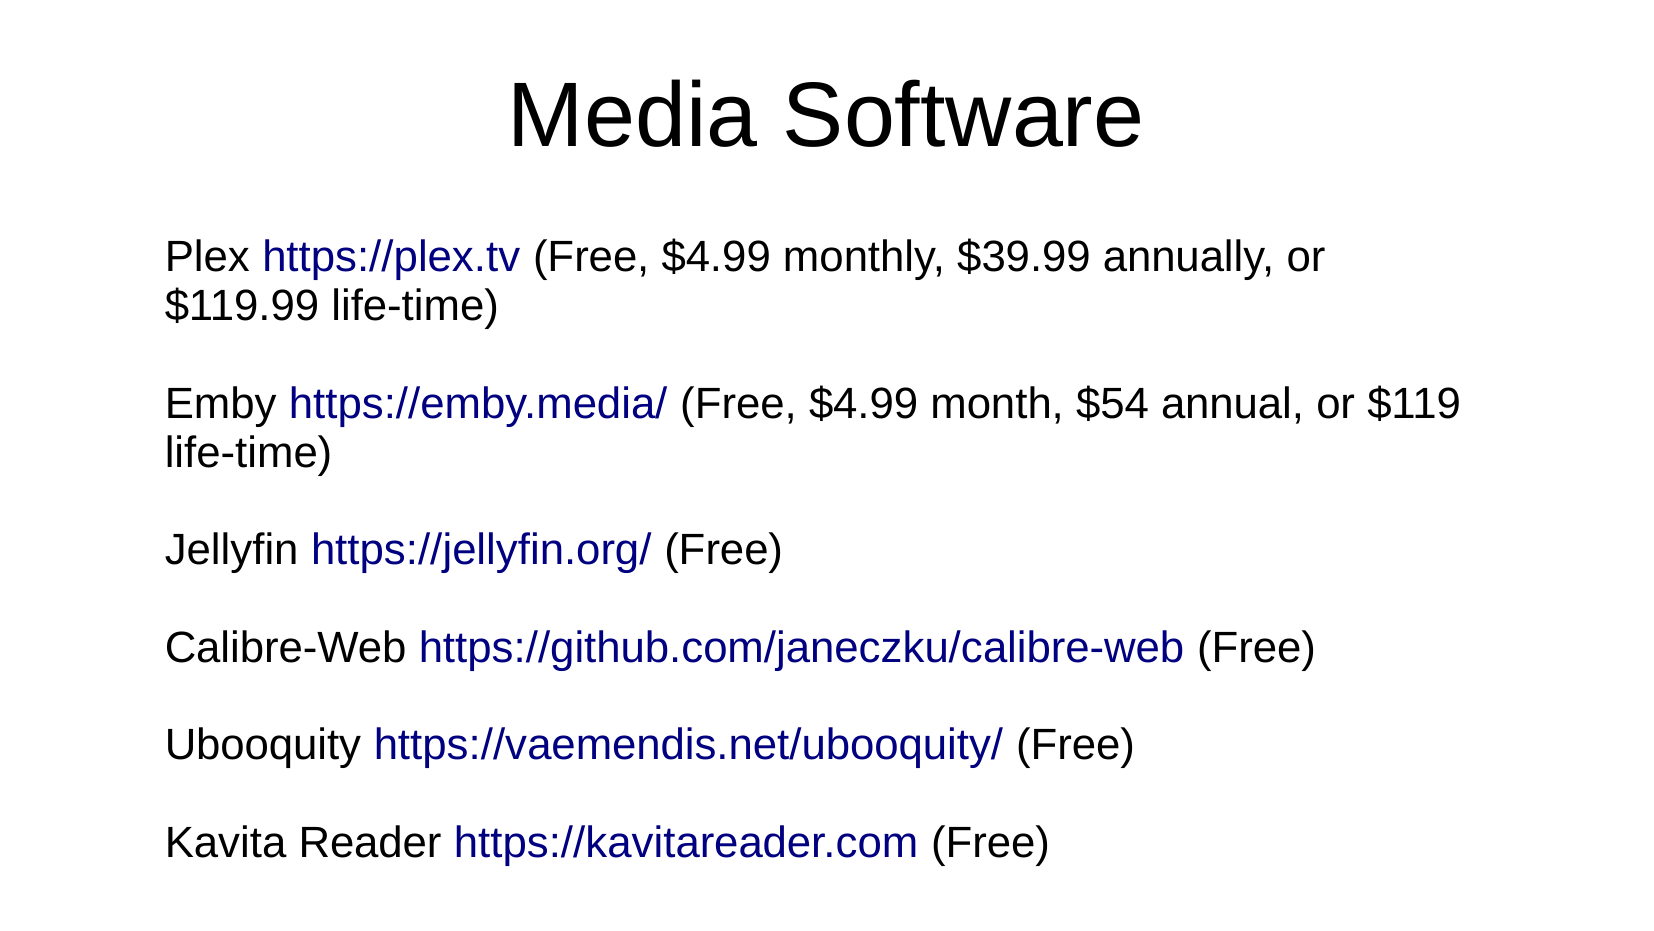

# Media Software
Plex https://plex.tv (Free, $4.99 monthly, $39.99 annually, or $119.99 life-time)
Emby https://emby.media/ (Free, $4.99 month, $54 annual, or $119 life-time)
Jellyfin https://jellyfin.org/ (Free)
Calibre-Web https://github.com/janeczku/calibre-web (Free)
Ubooquity https://vaemendis.net/ubooquity/ (Free)
Kavita Reader https://kavitareader.com (Free)